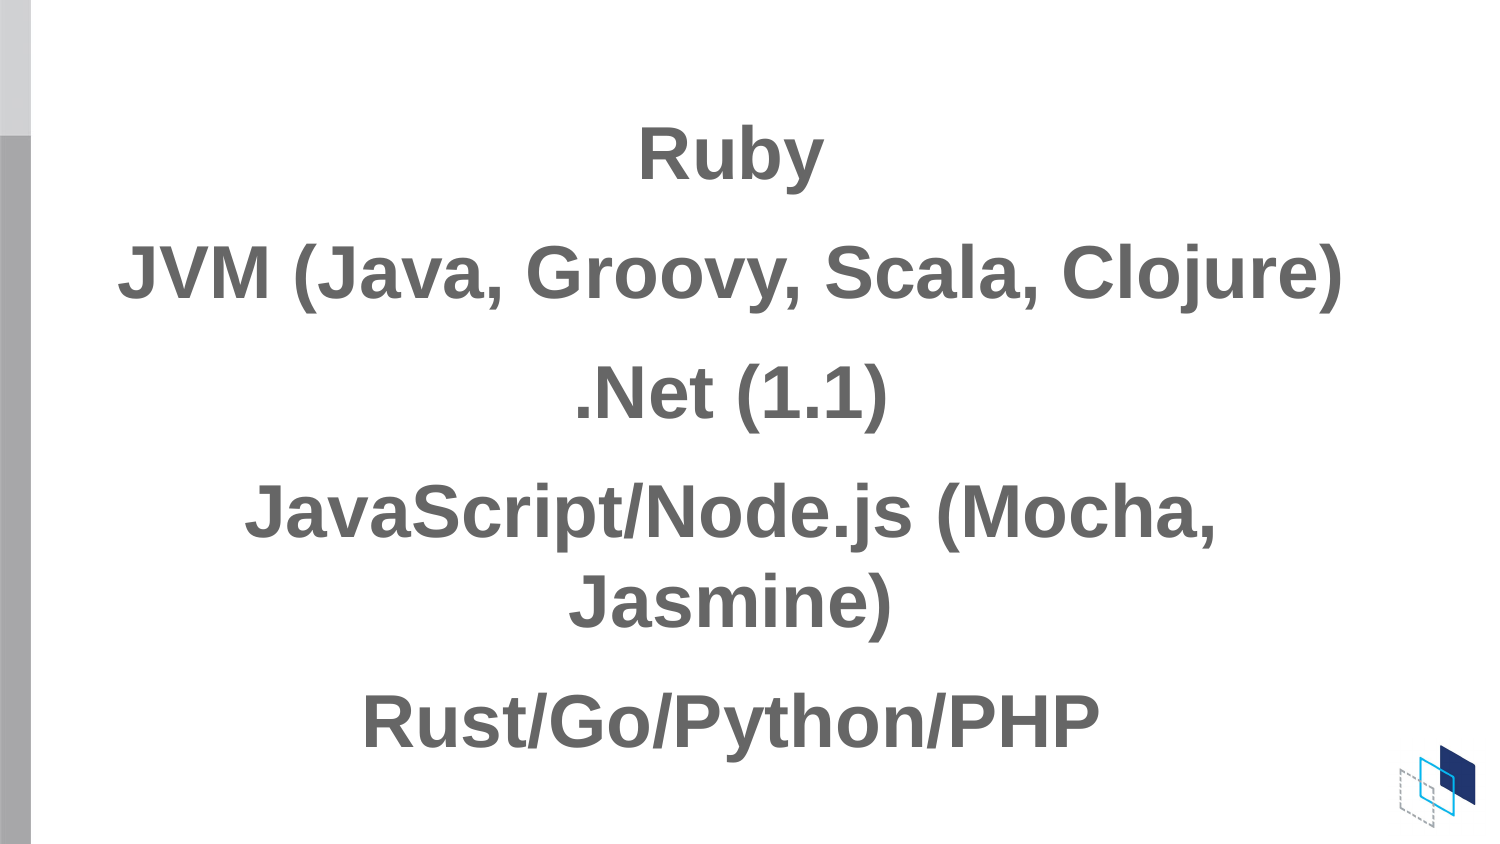

# Ruby
JVM (Java, Groovy, Scala, Clojure)
.Net (1.1)
JavaScript/Node.js (Mocha, Jasmine)
Rust/Go/Python/PHP